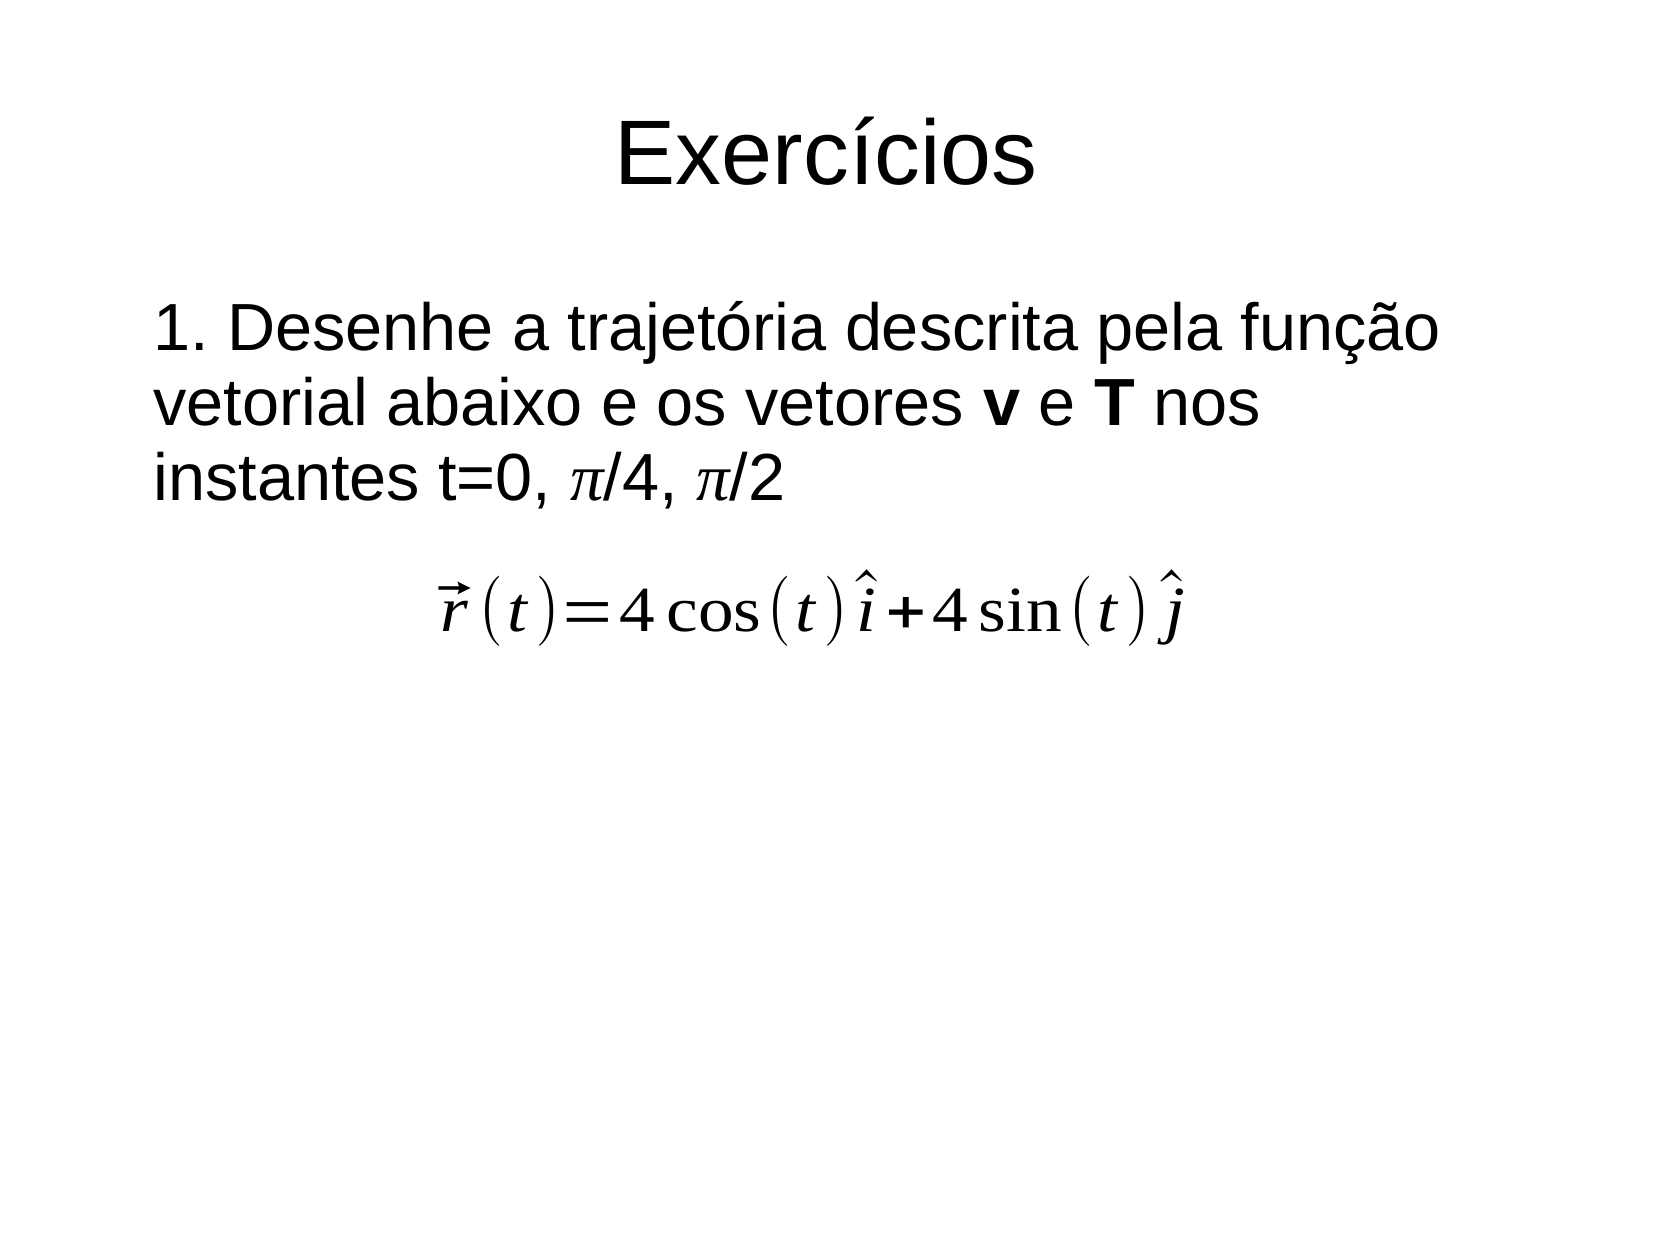

# Exercícios
1. Desenhe a trajetória descrita pela função vetorial abaixo e os vetores v e T nos instantes t=0, π/4, π/2